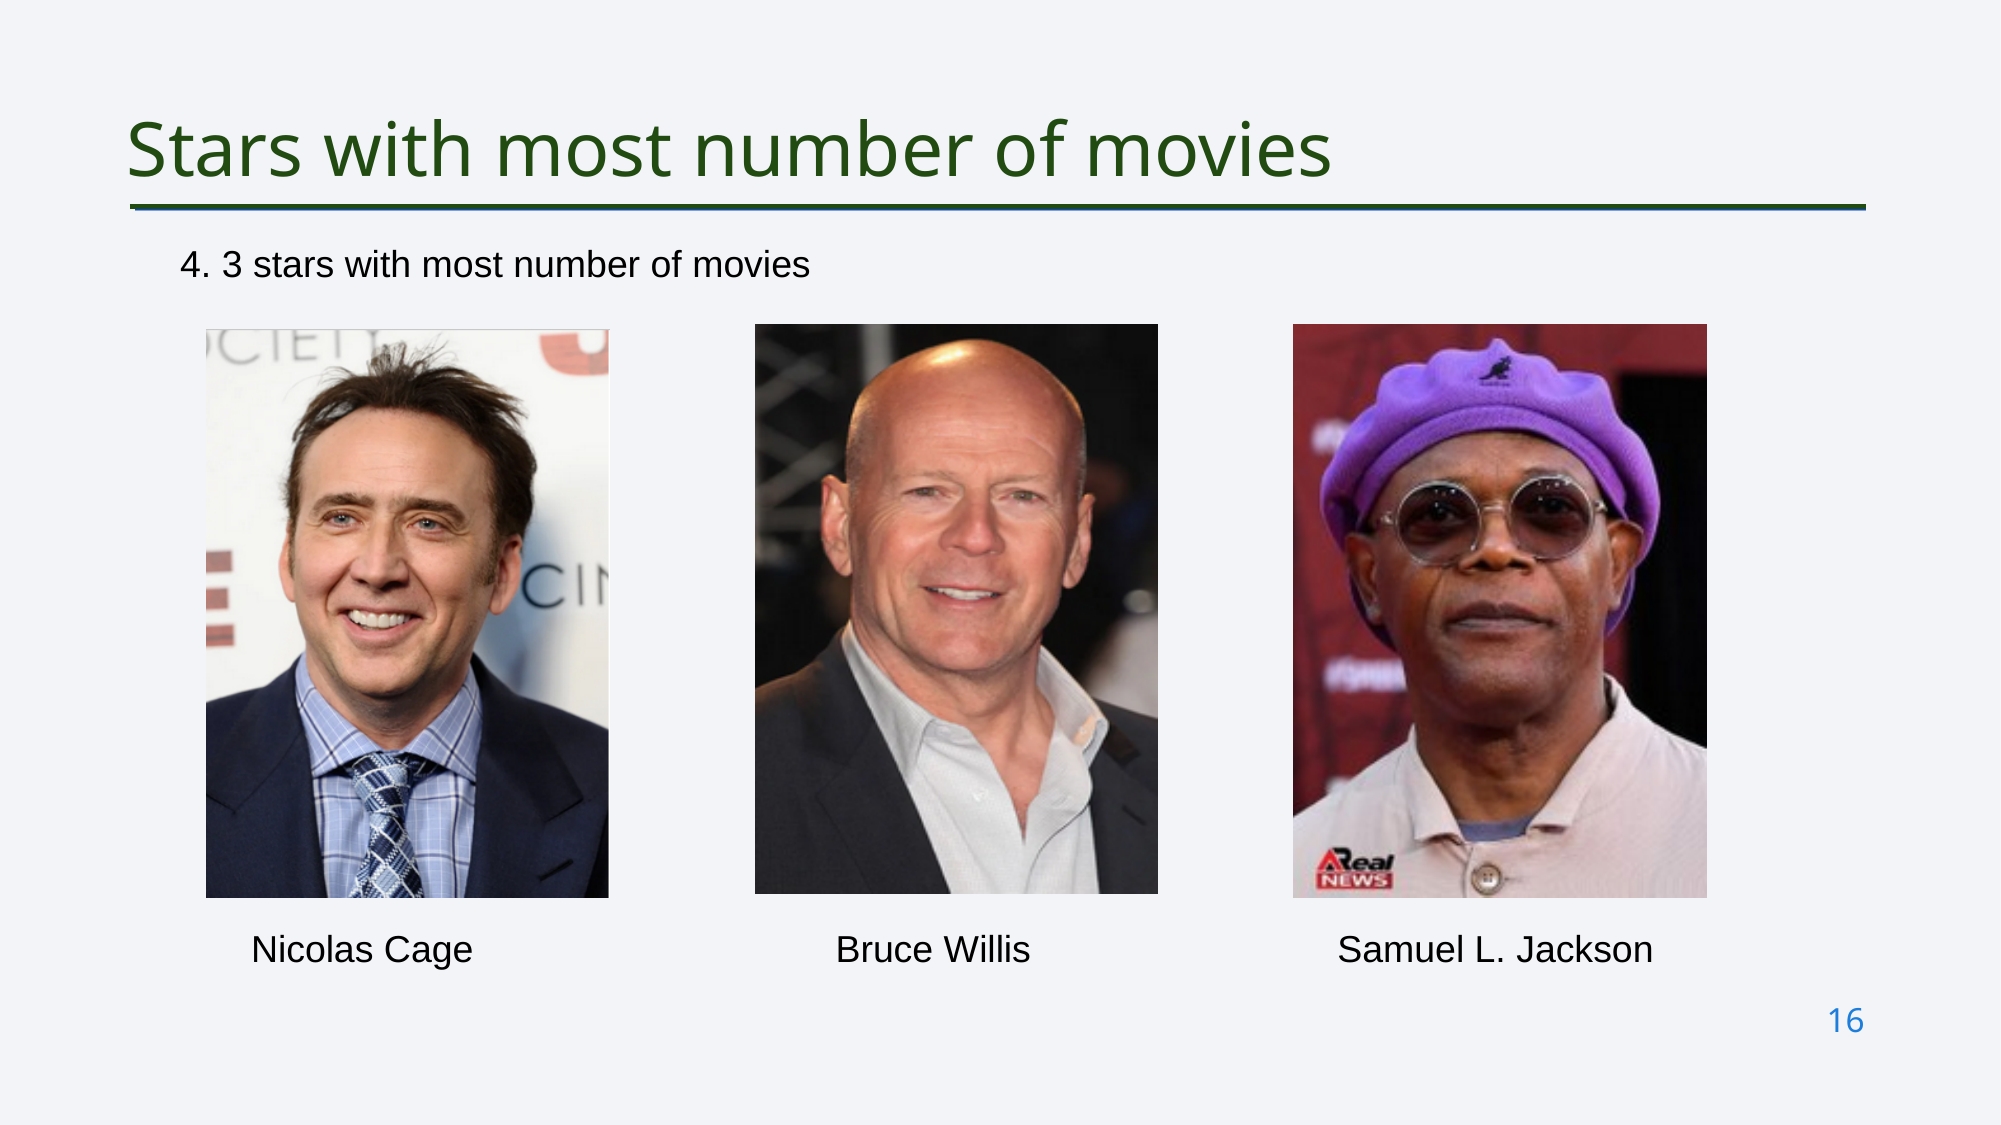

Stars with most number of movies
4. 3 stars with most number of movies
Nicolas Cage
Bruce Willis
Samuel L. Jackson